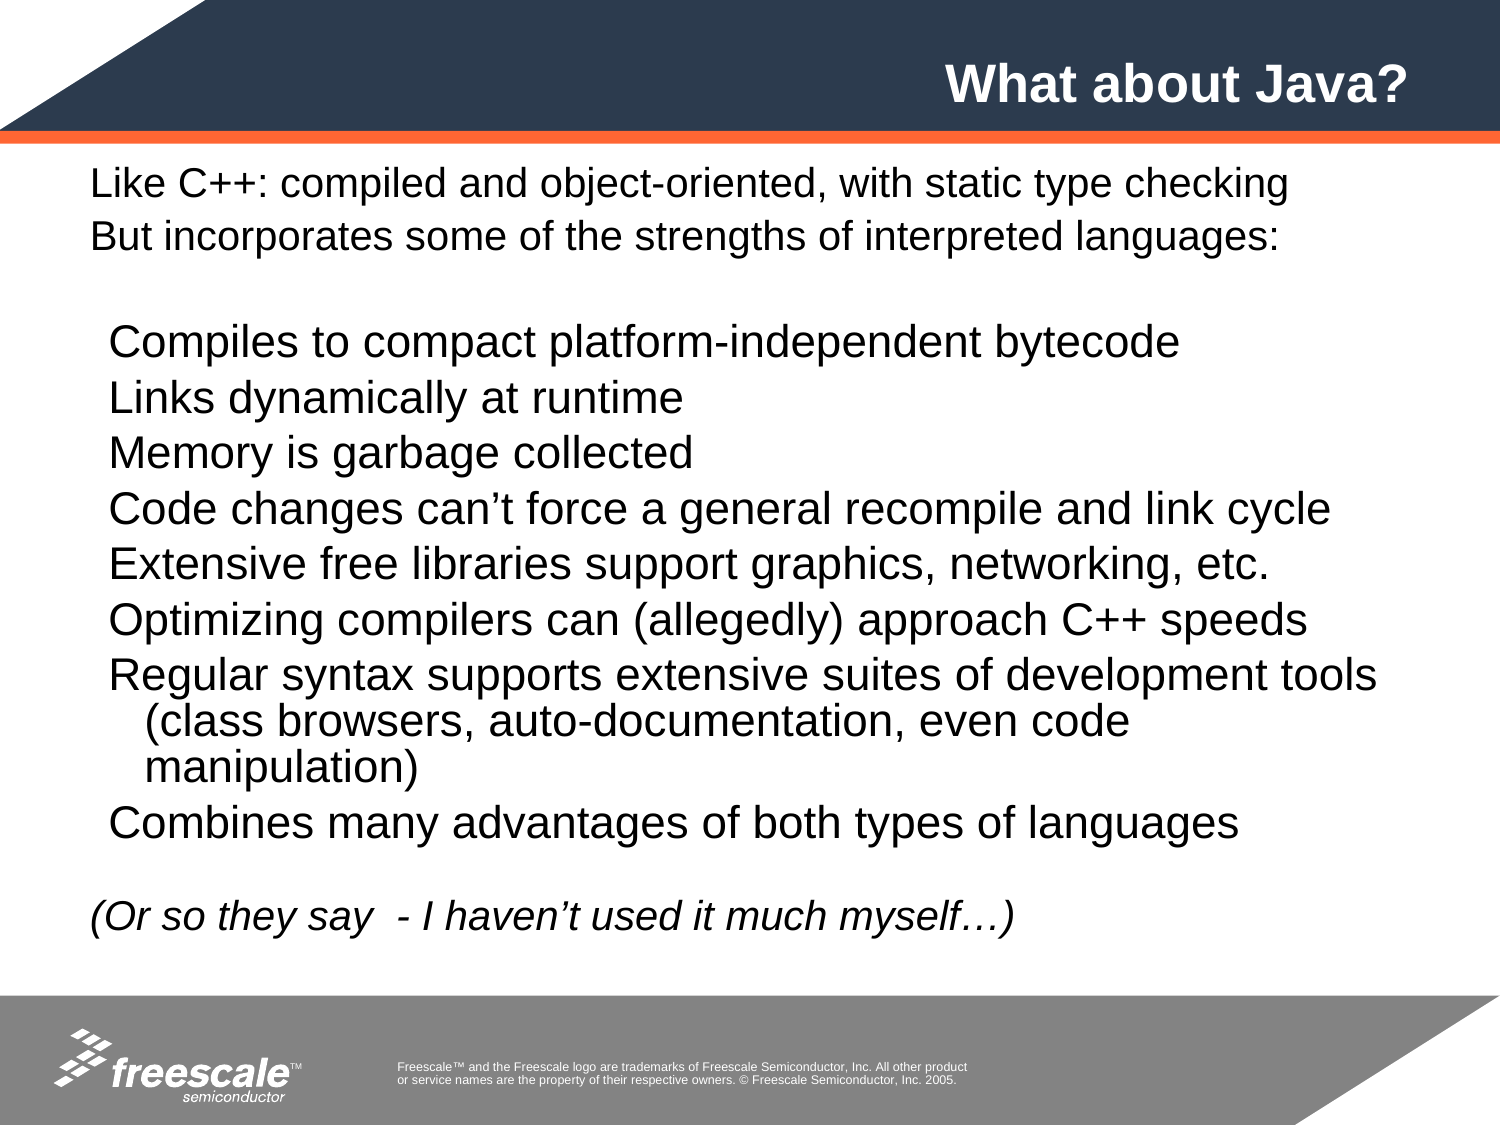

# What about Java?
Like C++: compiled and object-oriented, with static type checking
But incorporates some of the strengths of interpreted languages:
Compiles to compact platform-independent bytecode
Links dynamically at runtime
Memory is garbage collected
Code changes can’t force a general recompile and link cycle
Extensive free libraries support graphics, networking, etc.
Optimizing compilers can (allegedly) approach C++ speeds
Regular syntax supports extensive suites of development tools (class browsers, auto-documentation, even code manipulation)
Combines many advantages of both types of languages
(Or so they say - I haven’t used it much myself…)